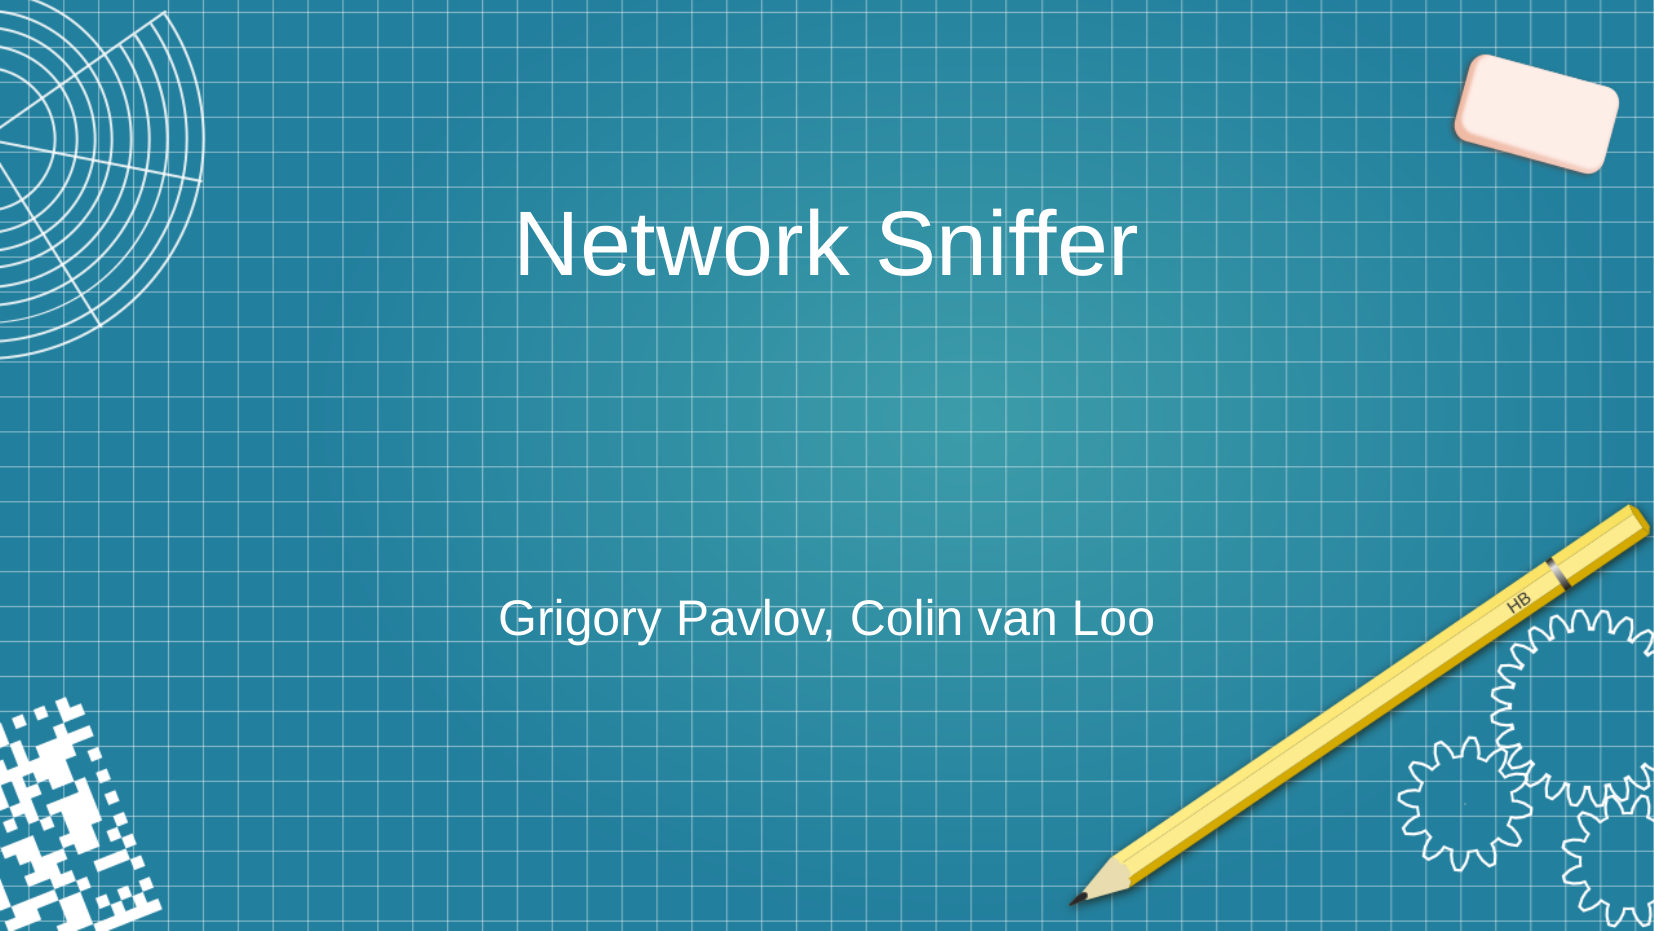

# Network Sniffer
Grigory Pavlov, Colin van Loo